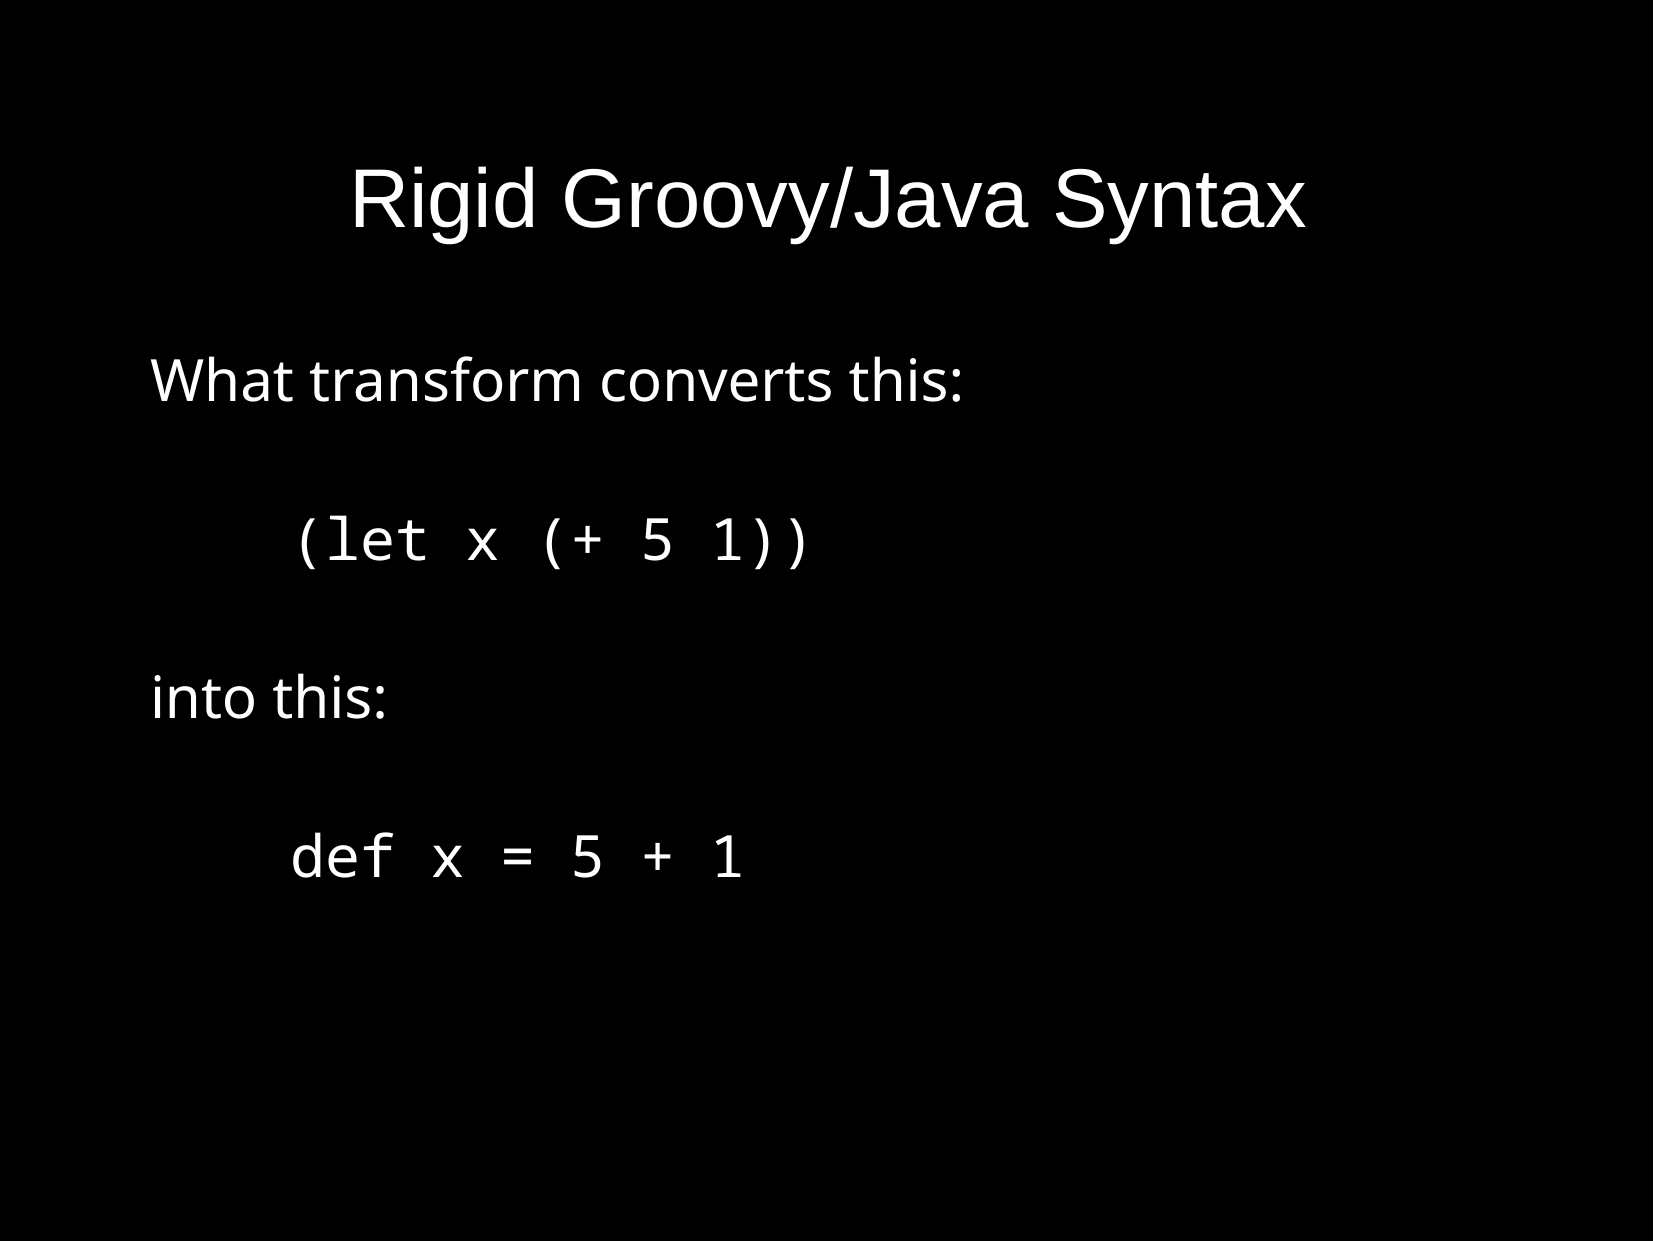

Rigid Groovy/Java Syntax
What transform converts this:
 (let x (+ 5 1))
into this:
 def x = 5 + 1